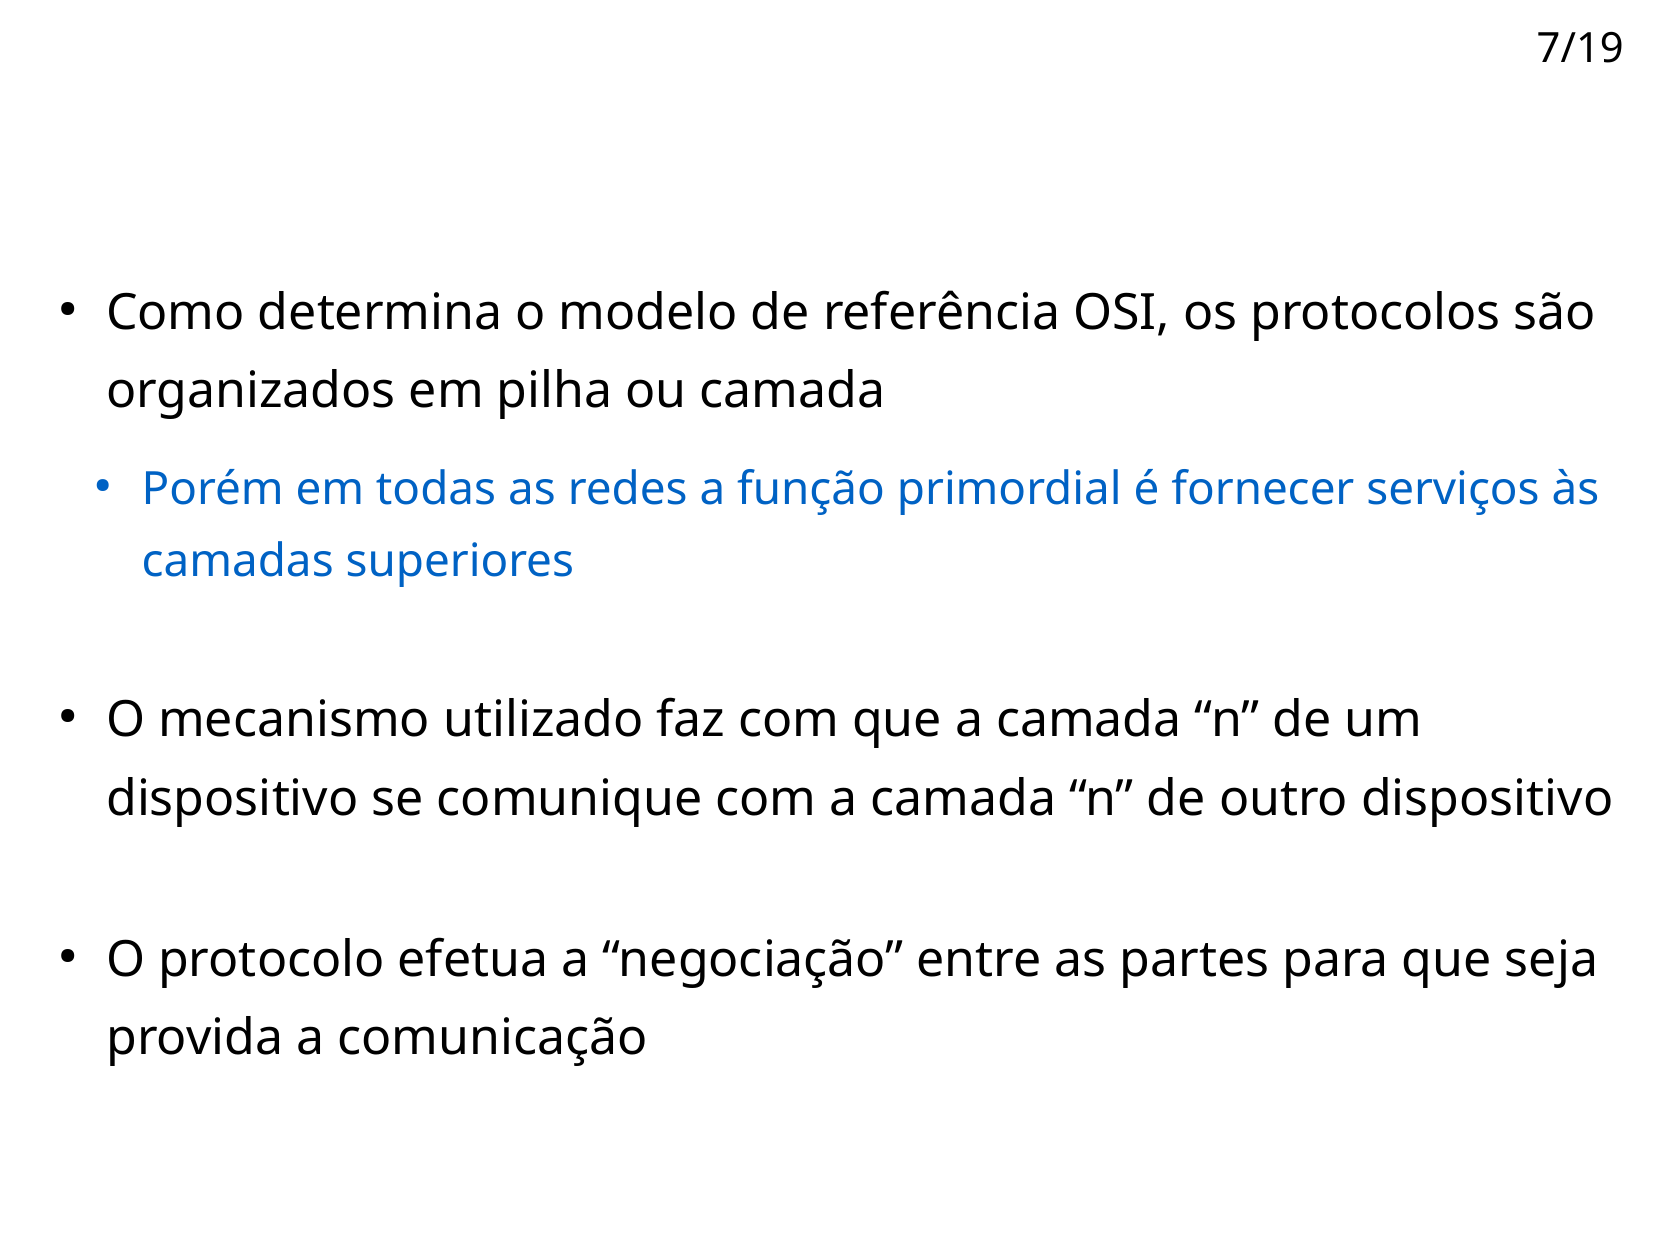

7
#
Como determina o modelo de referência OSI, os protocolos são organizados em pilha ou camada
Porém em todas as redes a função primordial é fornecer serviços às camadas superiores
O mecanismo utilizado faz com que a camada “n” de um dispositivo se comunique com a camada “n” de outro dispositivo
O protocolo efetua a “negociação” entre as partes para que seja provida a comunicação